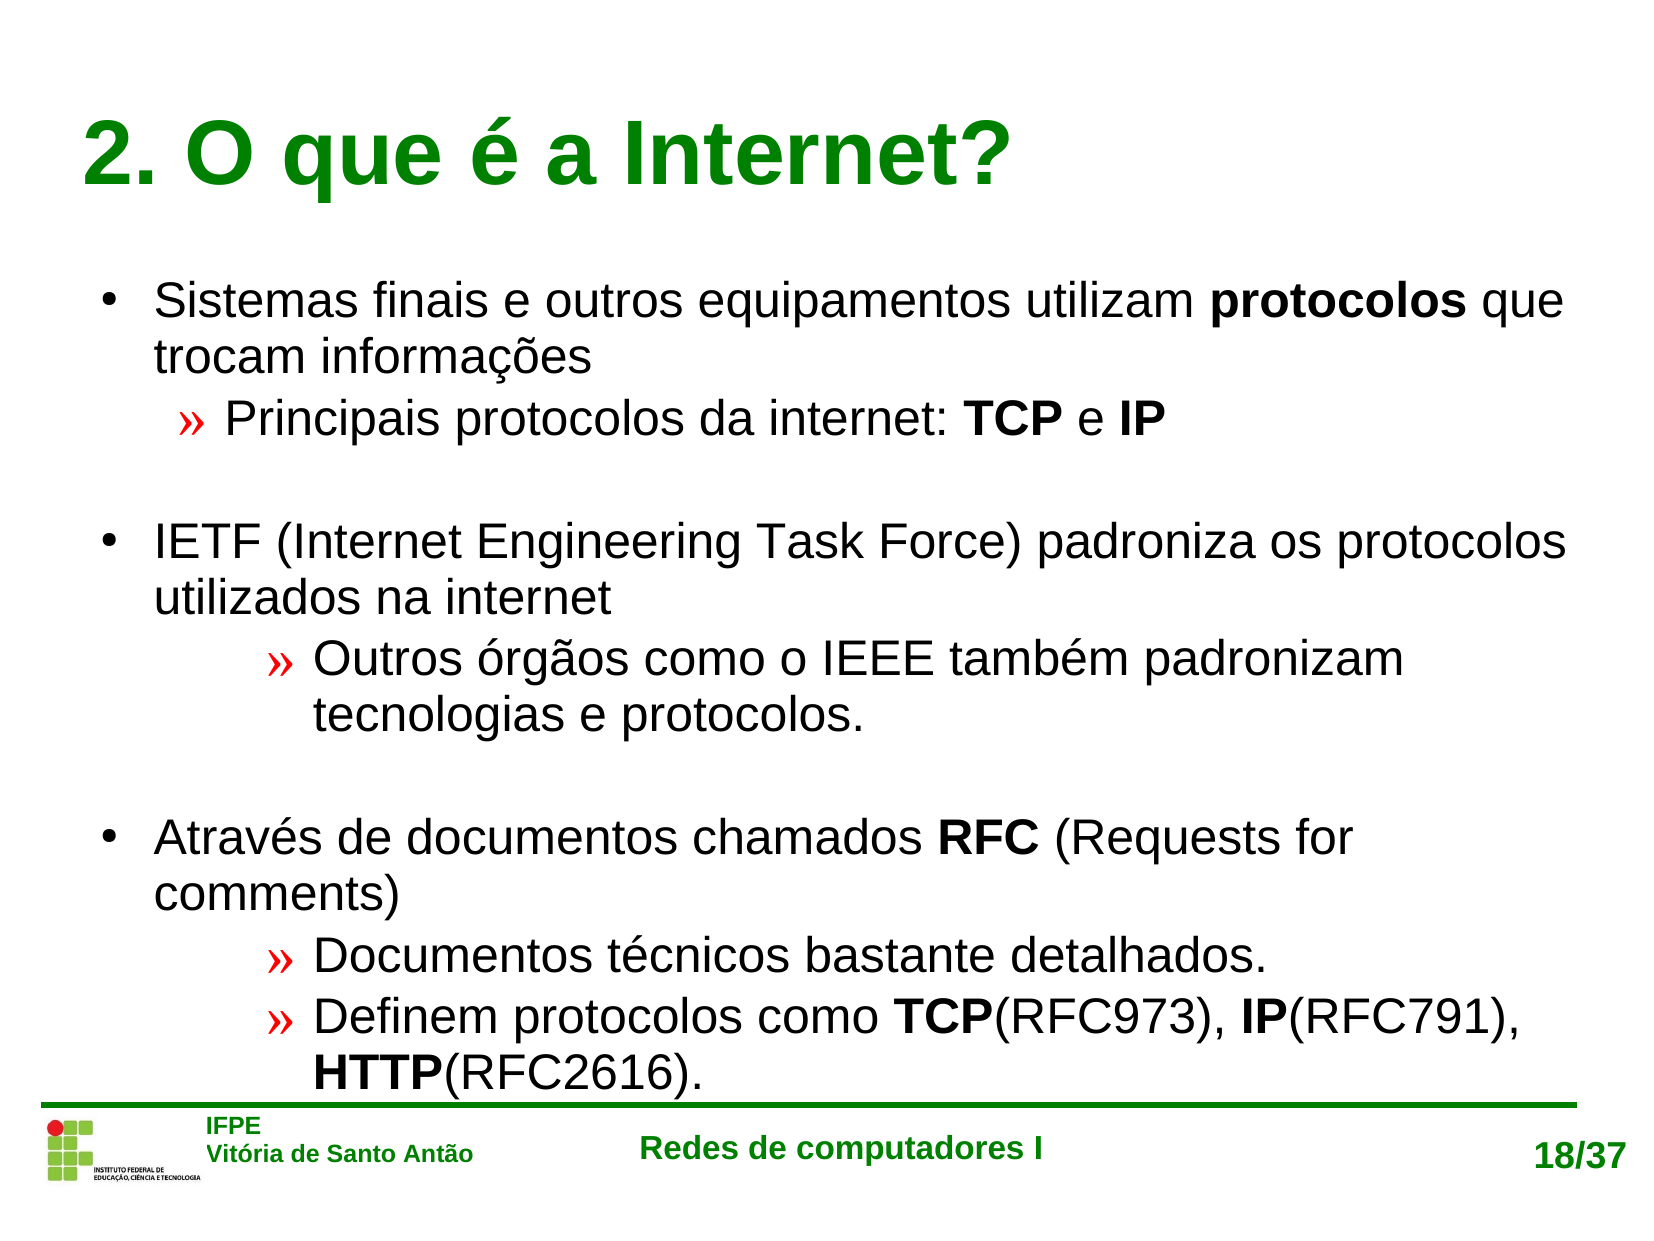

# 2. O que é a Internet?
Sistemas finais e outros equipamentos utilizam protocolos que trocam informações
Principais protocolos da internet: TCP e IP
IETF (Internet Engineering Task Force) padroniza os protocolos utilizados na internet
Outros órgãos como o IEEE também padronizam tecnologias e protocolos.
Através de documentos chamados RFC (Requests for comments)
Documentos técnicos bastante detalhados.
Definem protocolos como TCP(RFC973), IP(RFC791), HTTP(RFC2616).